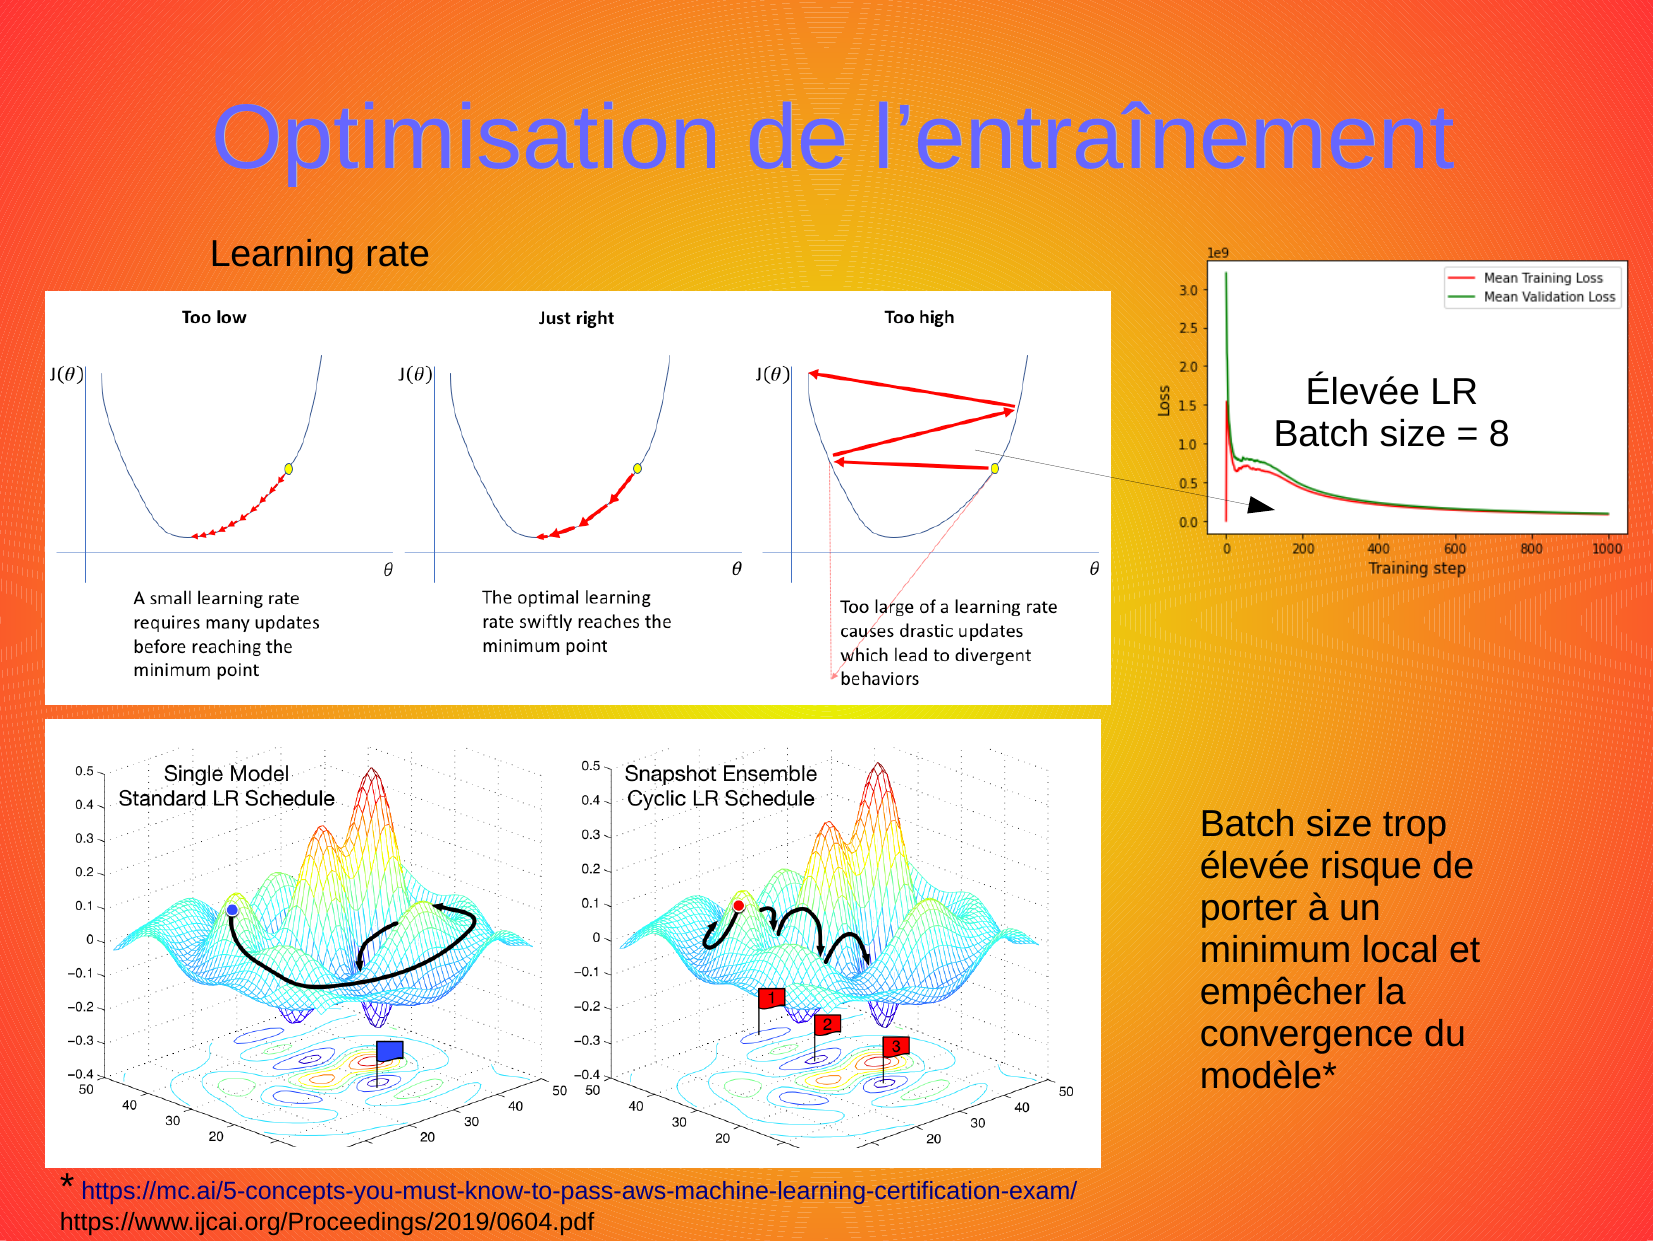

# Optimisation de l’entraînement
Learning rate
Élevée LR
Batch size = 8
Batch size trop élevée risque de porter à un minimum local et empêcher la convergence du modèle*
* https://mc.ai/5-concepts-you-must-know-to-pass-aws-machine-learning-certification-exam/
https://www.ijcai.org/Proceedings/2019/0604.pdf